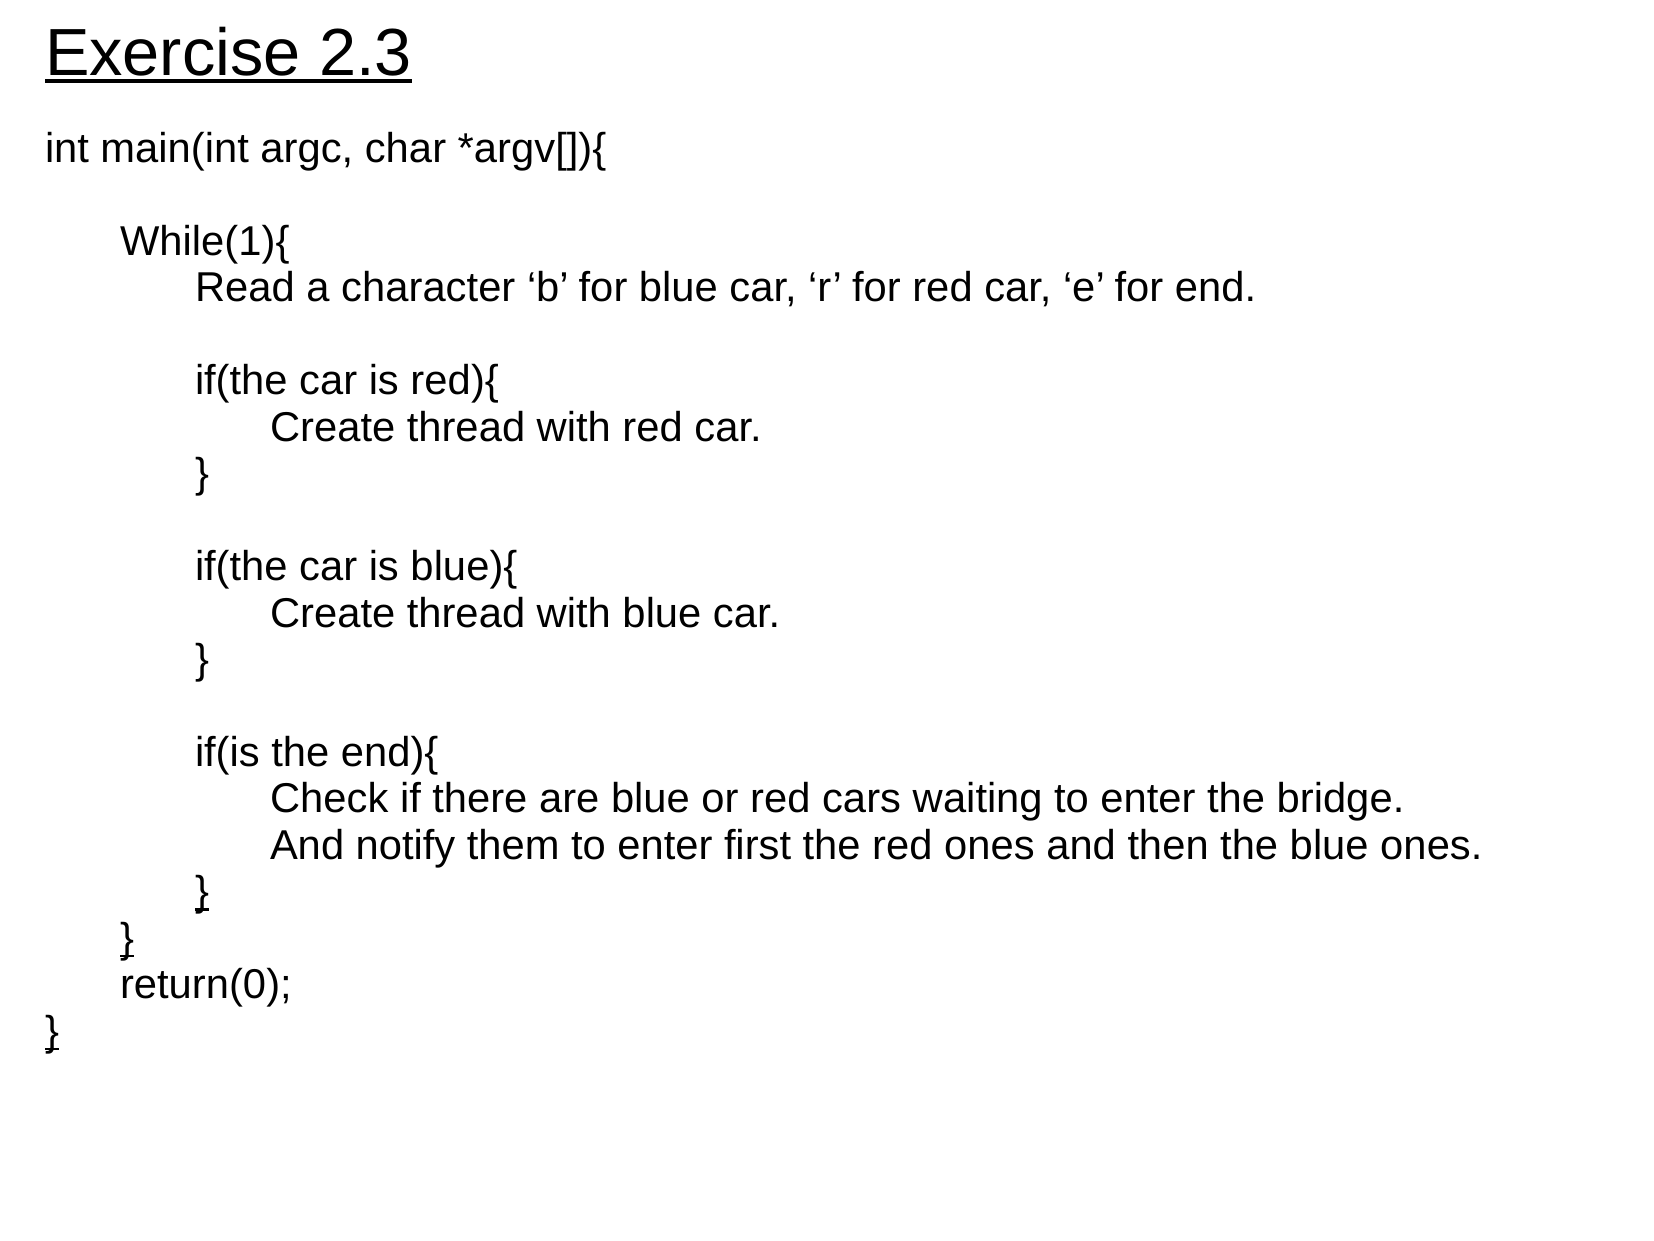

# Exercise 2.3
int main(int argc, char *argv[]){
	While(1){
		Read a character ‘b’ for blue car, ‘r’ for red car, ‘e’ for end.
		if(the car is red){
			Create thread with red car.
		}
		if(the car is blue){
			Create thread with blue car.
		}
		if(is the end){
			Check if there are blue or red cars waiting to enter the bridge.
			And notify them to enter first the red ones and then the blue ones.
		}
	}
	return(0);
}